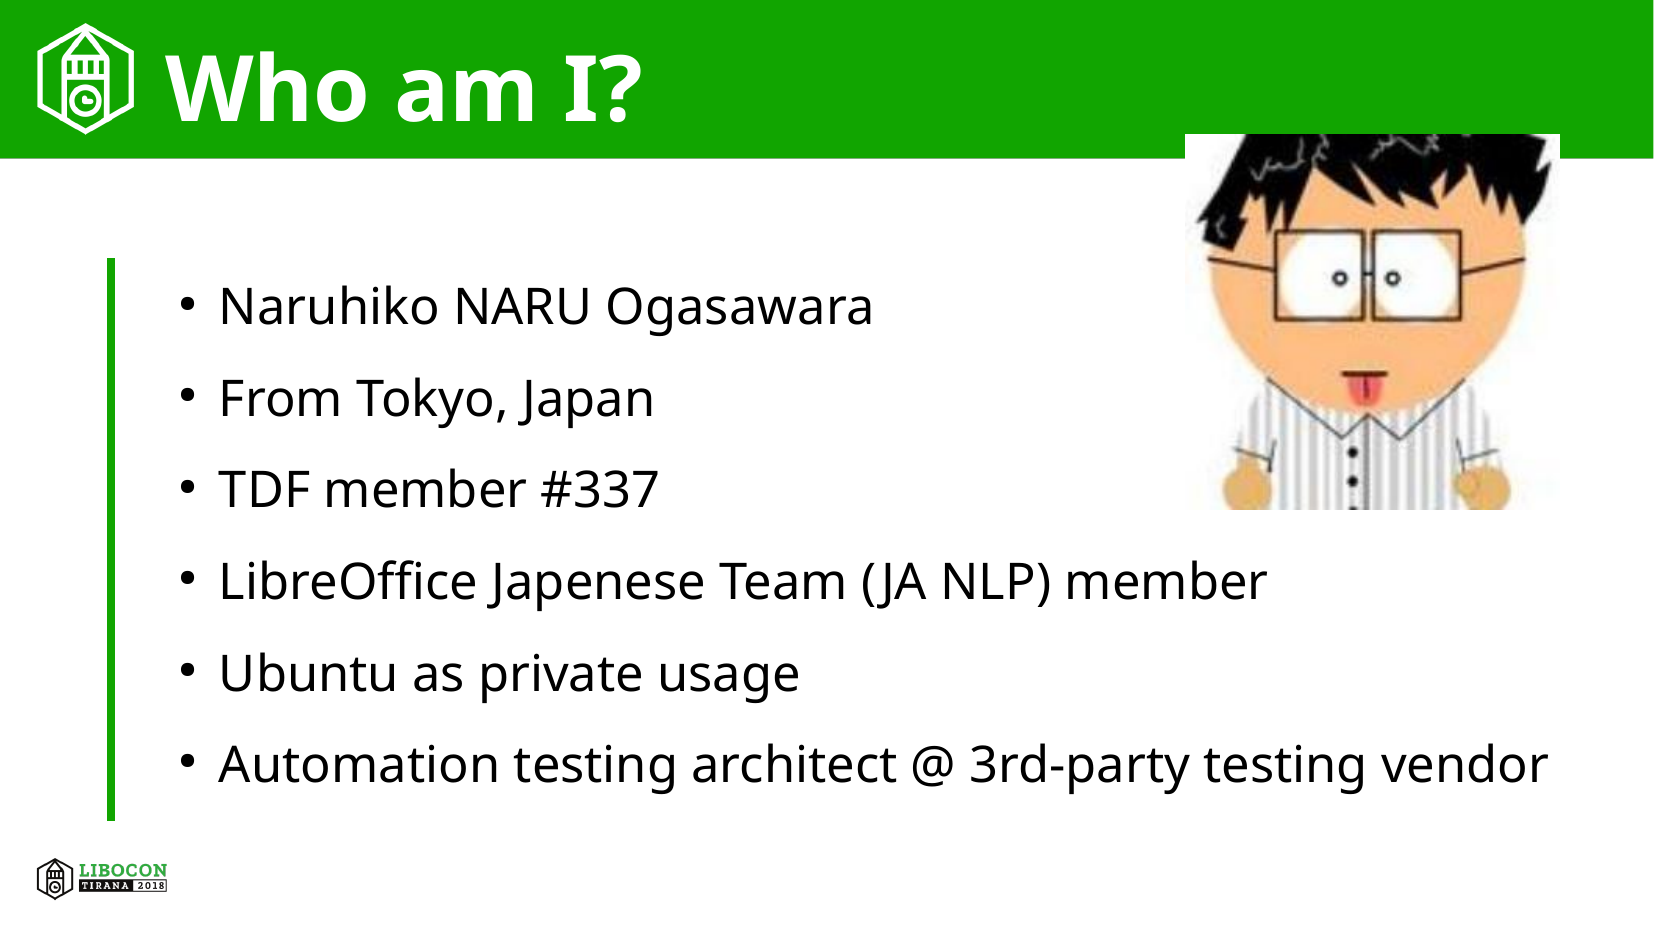

# Who am I?
Naruhiko NARU Ogasawara
From Tokyo, Japan
TDF member #337
LibreOffice Japenese Team (JA NLP) member
Ubuntu as private usage
Automation testing architect @ 3rd-party testing vendor